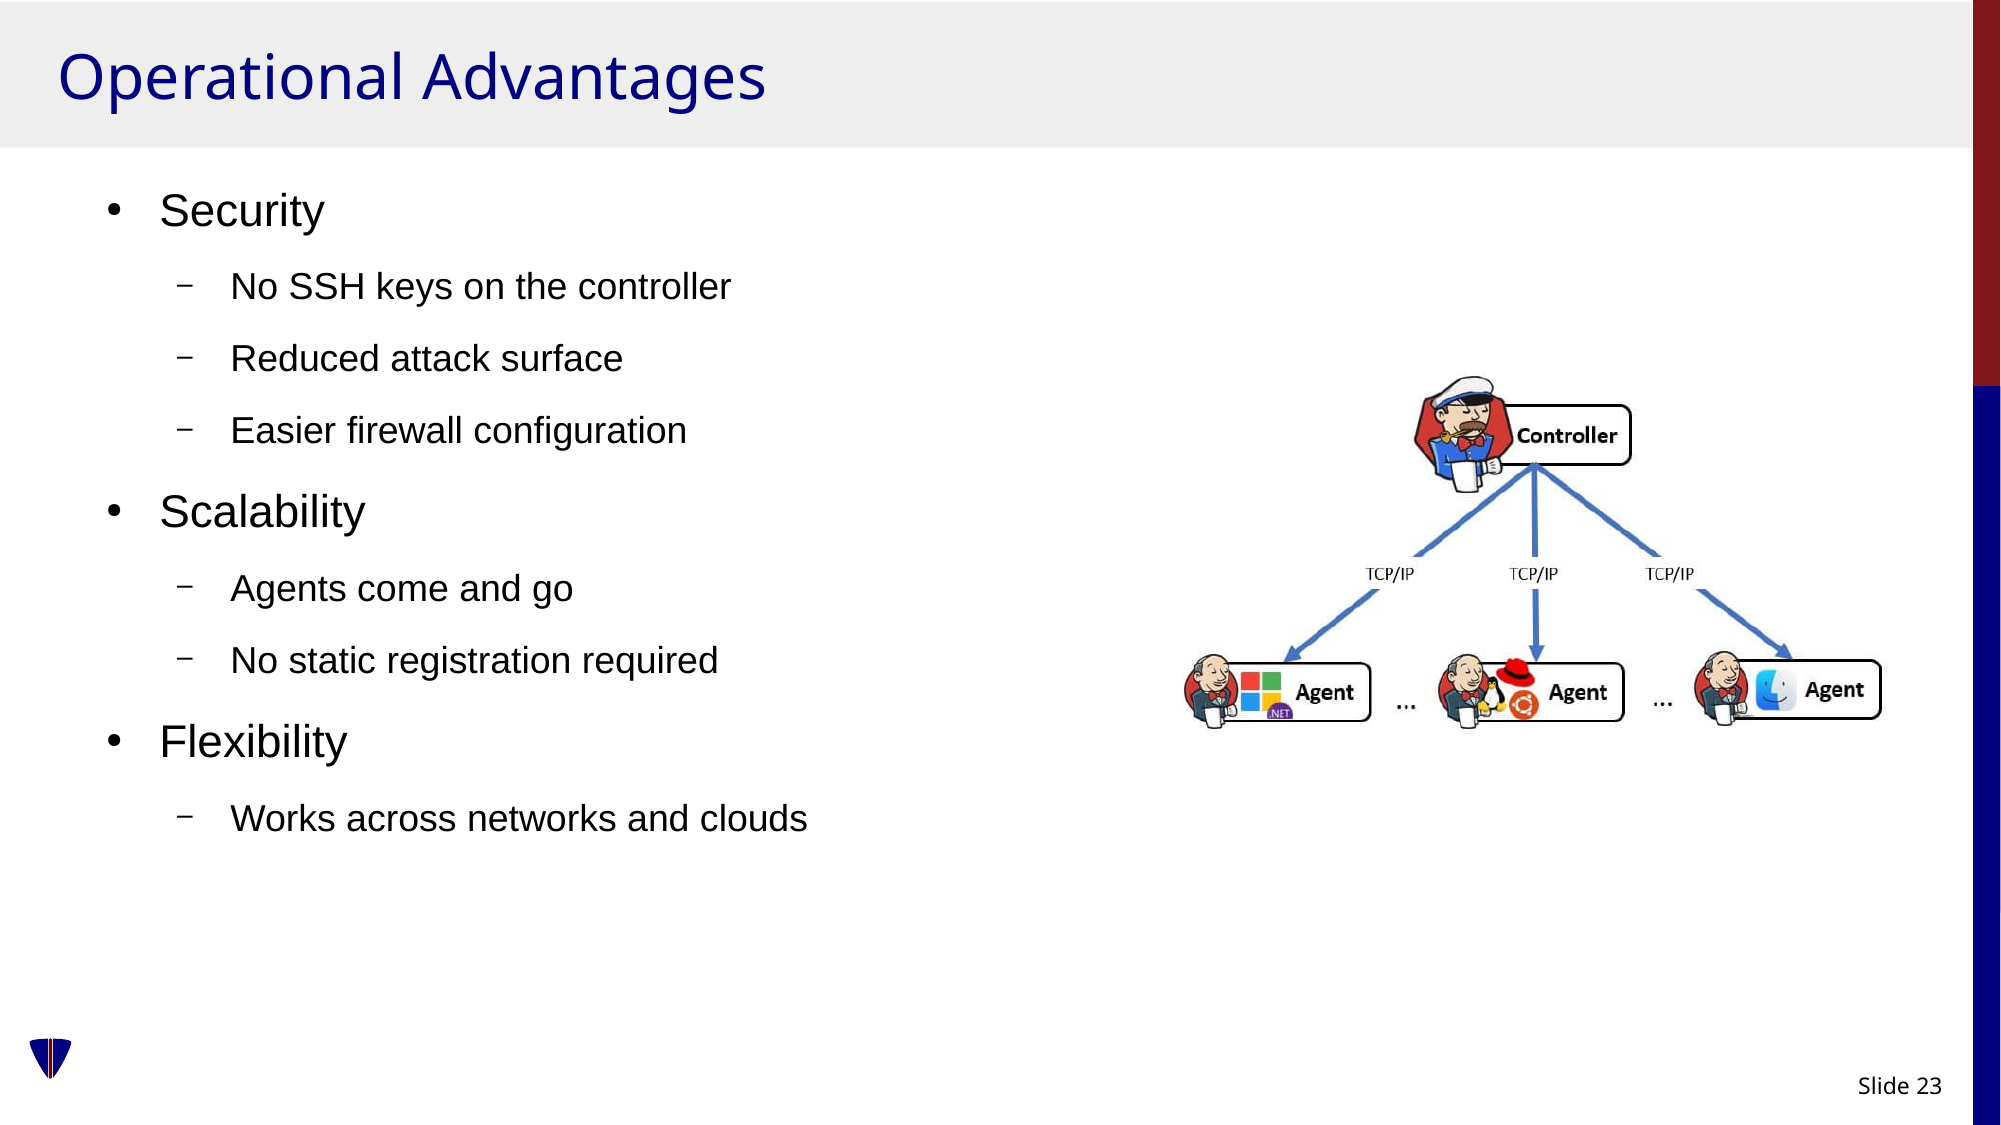

# Operational Advantages
Security
No SSH keys on the controller
Reduced attack surface
Easier firewall configuration
Scalability
Agents come and go
No static registration required
Flexibility
Works across networks and clouds